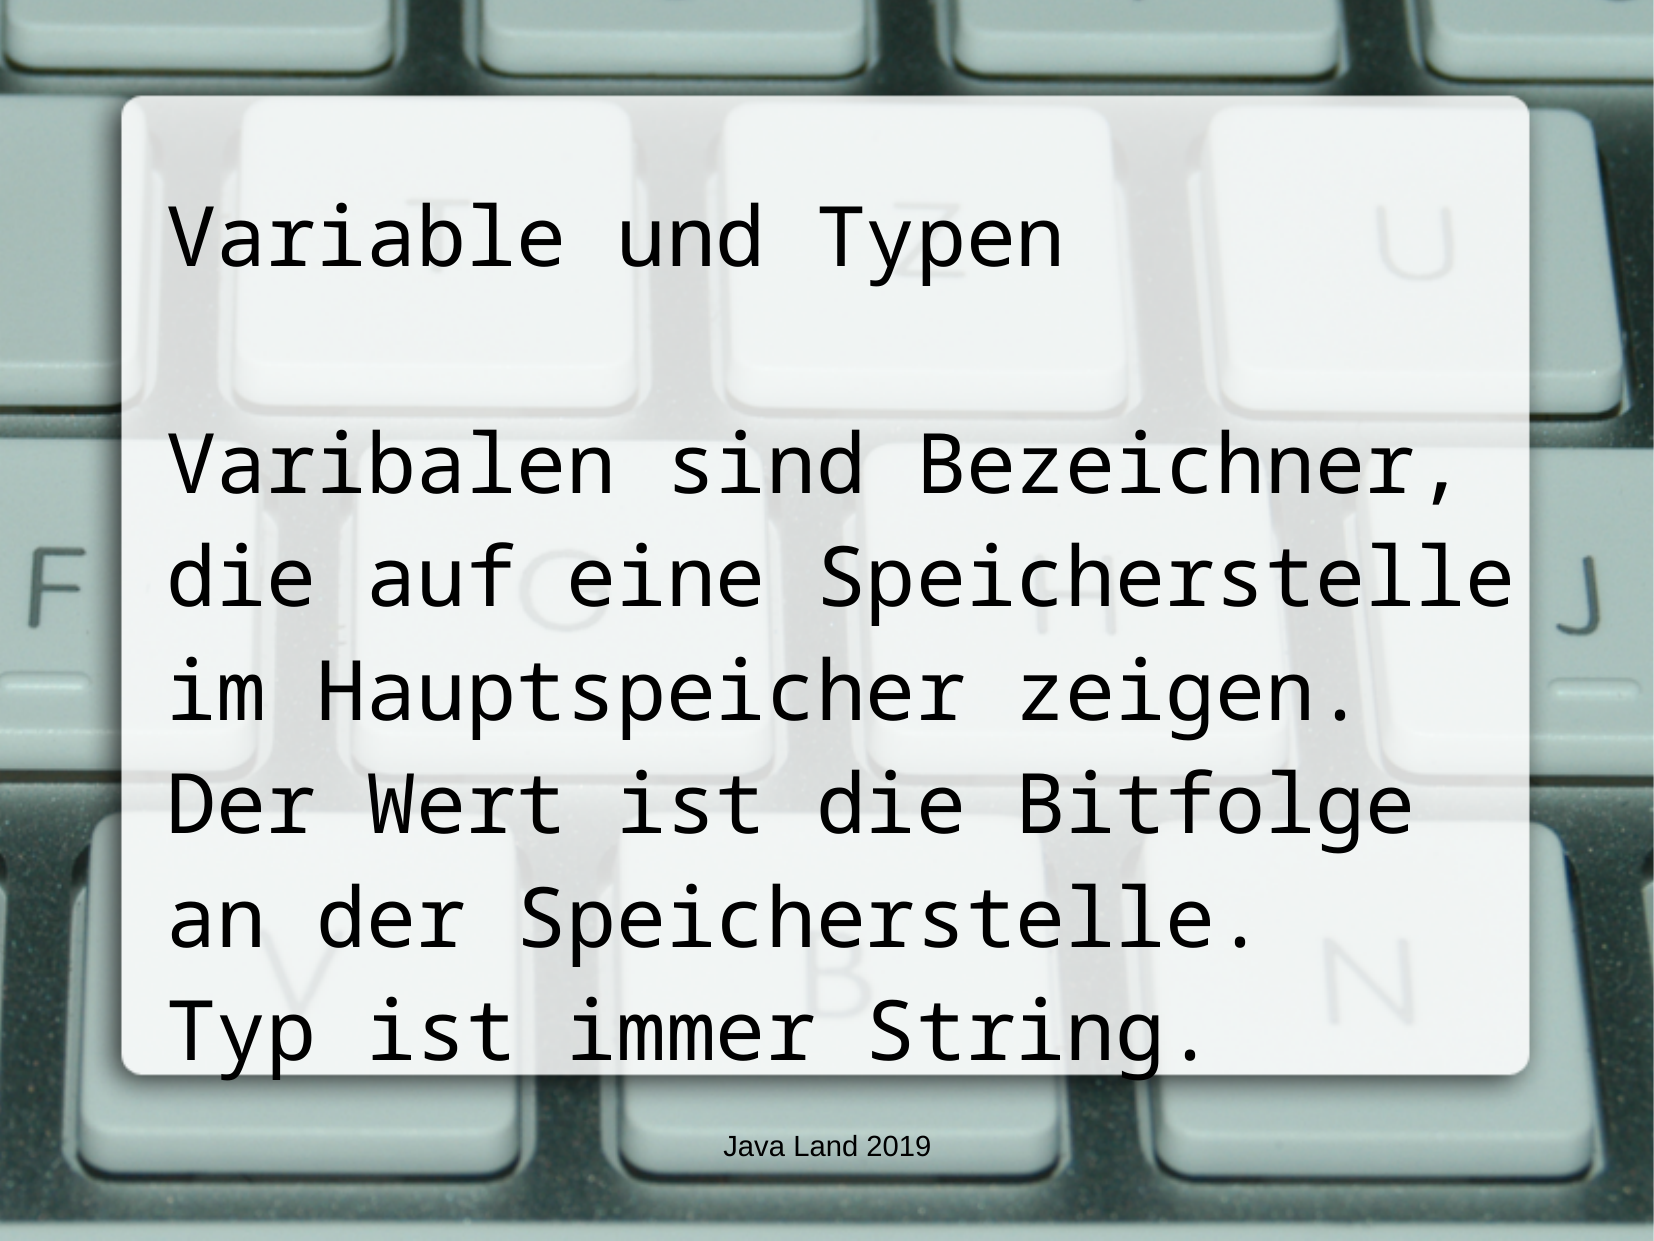

#
Variable und Typen
Varibalen sind Bezeichner,
die auf eine Speicherstelle
im Hauptspeicher zeigen.
Der Wert ist die Bitfolge
an der Speicherstelle.
Typ ist immer String.